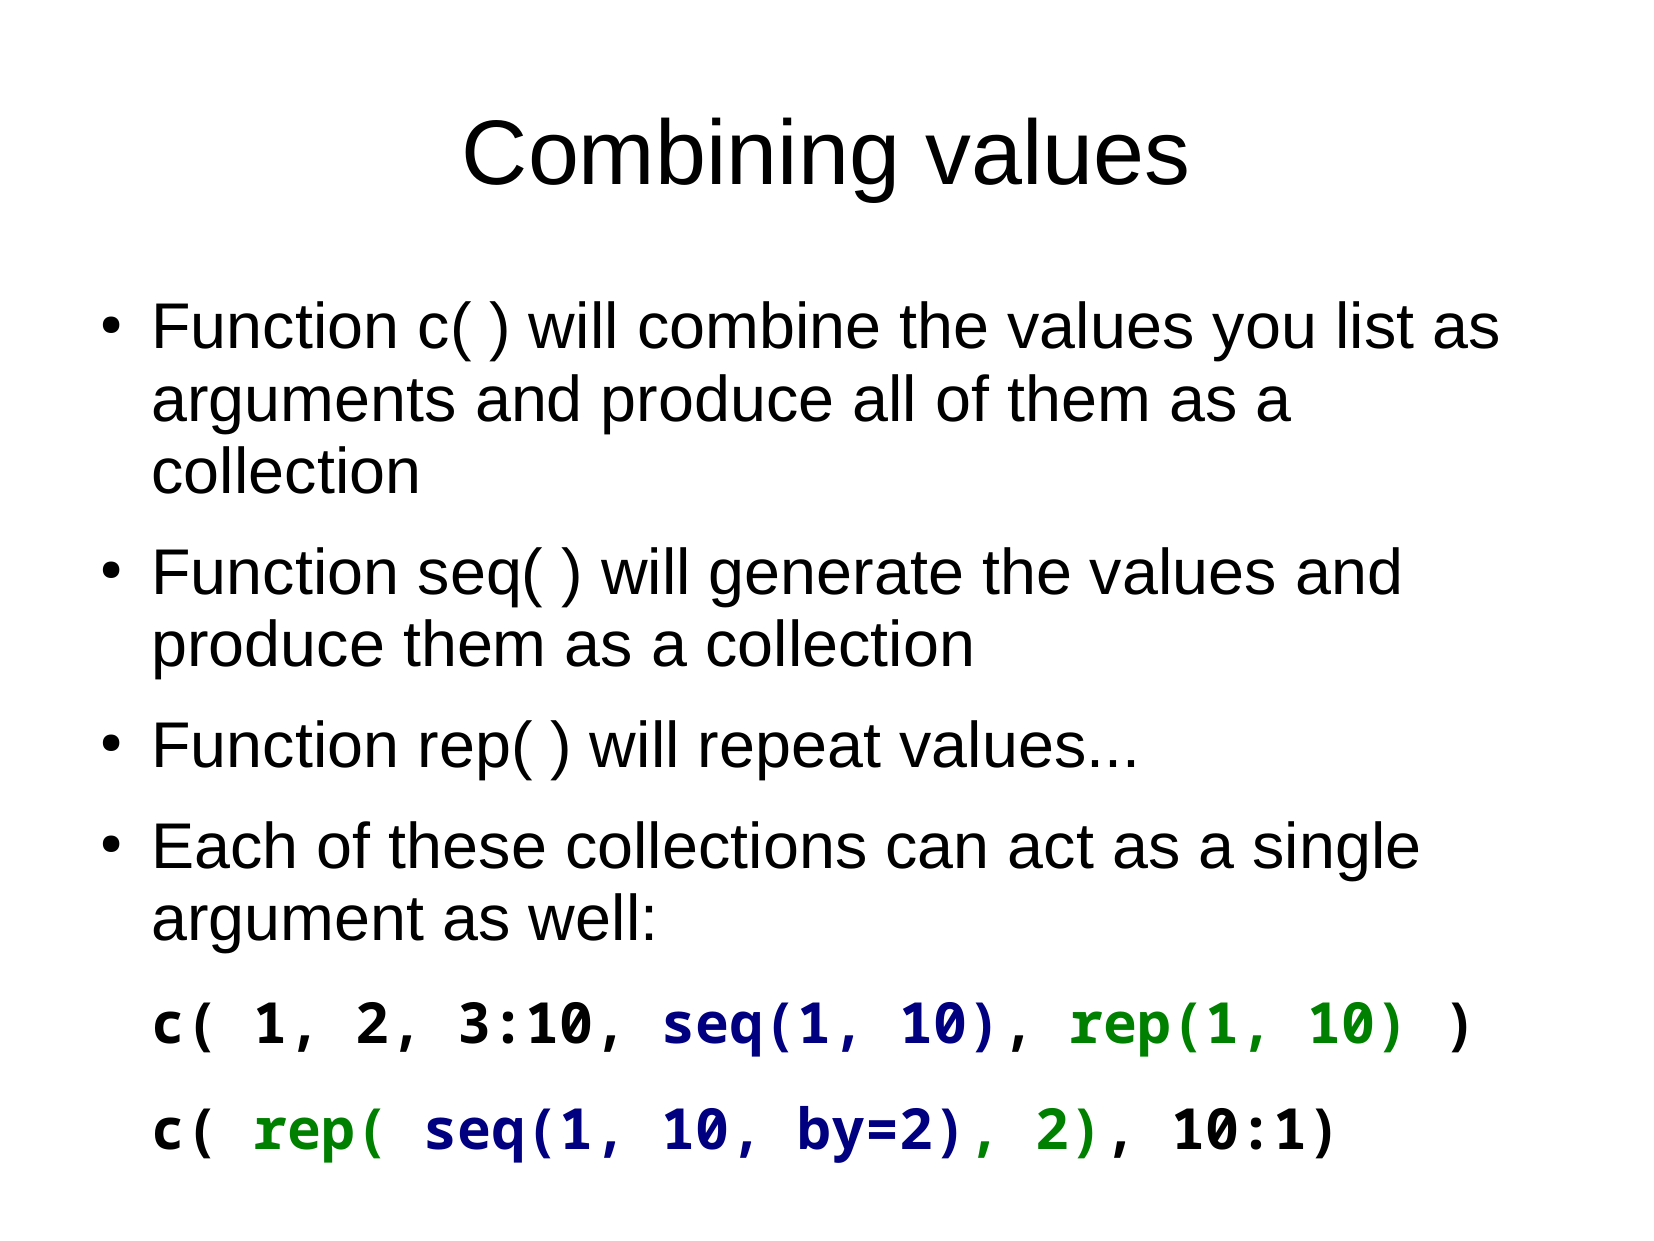

# Combining values
Function c( ) will combine the values you list as arguments and produce all of them as a collection
Function seq( ) will generate the values and produce them as a collection
Function rep( ) will repeat values...
Each of these collections can act as a single argument as well:
c( 1, 2, 3:10, seq(1, 10), rep(1, 10) )
c( rep( seq(1, 10, by=2), 2), 10:1)